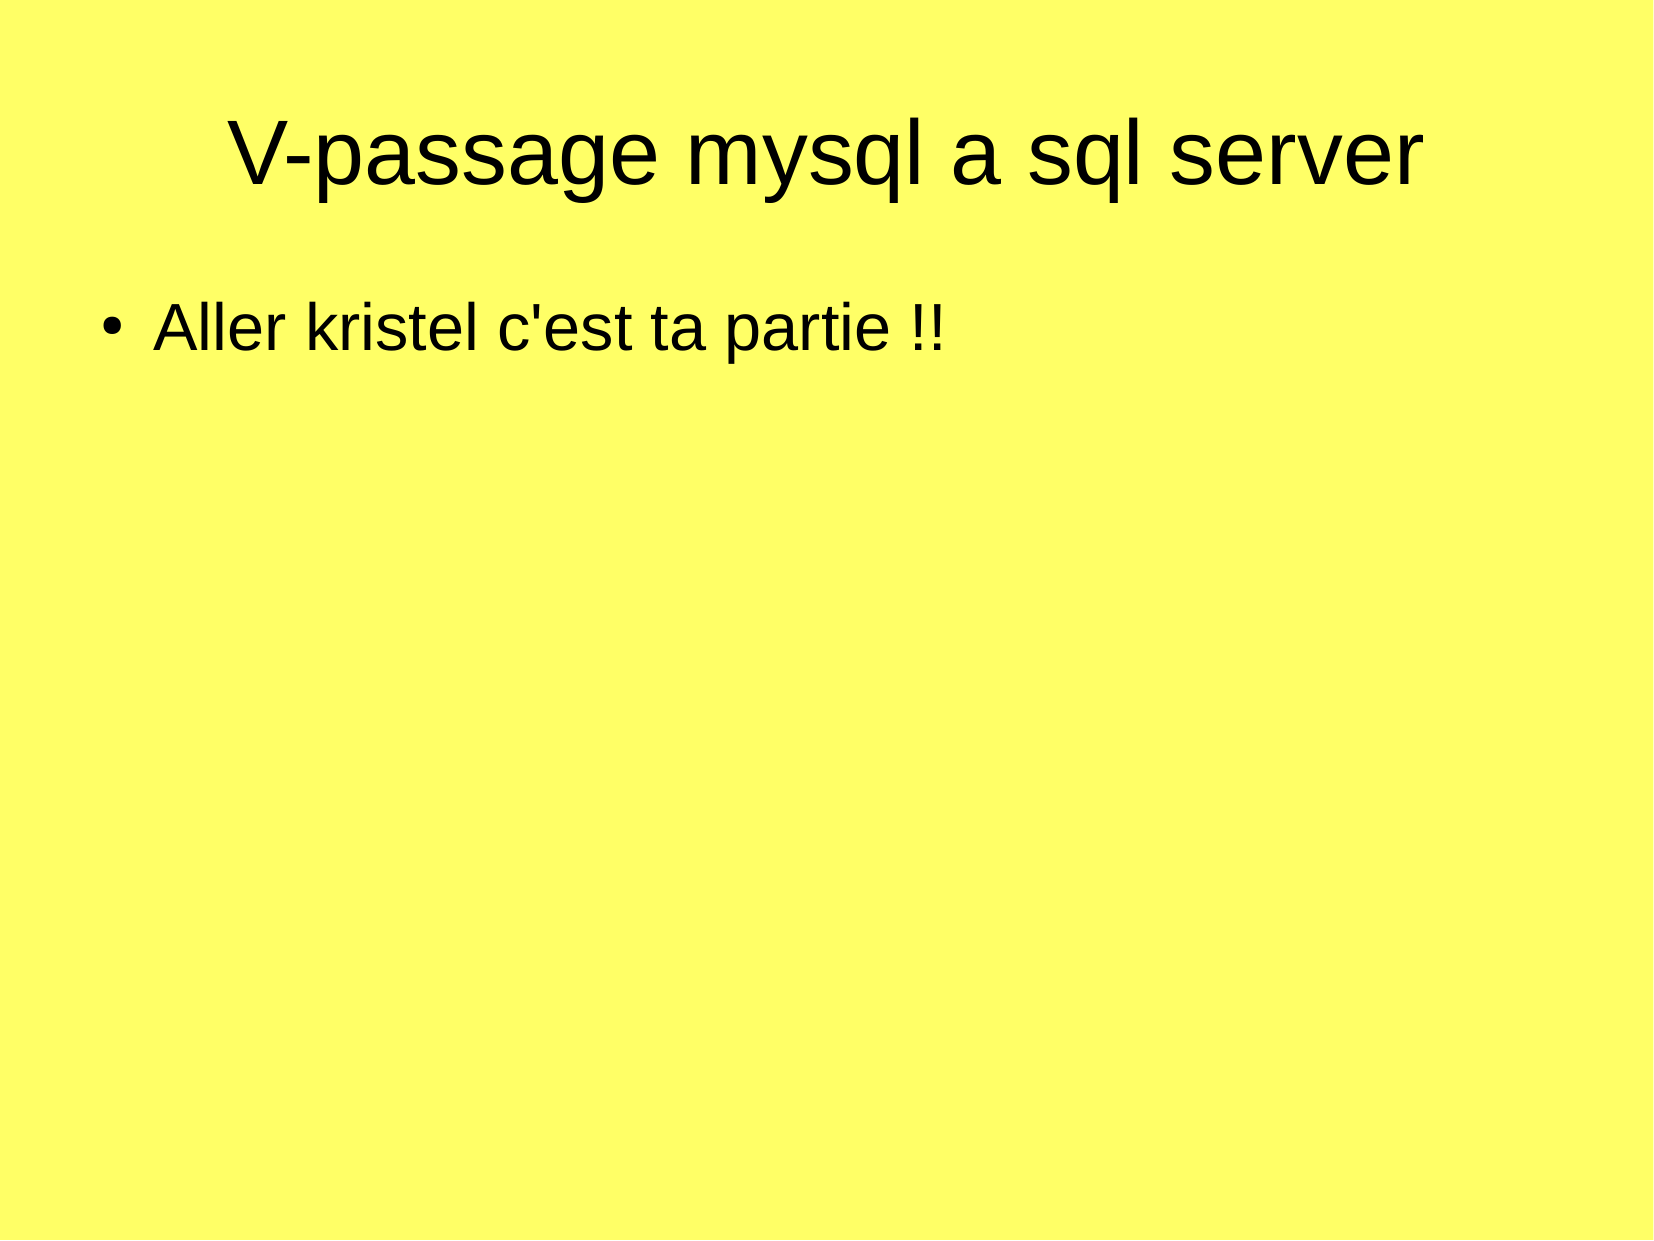

# V-passage mysql a sql server
Aller kristel c'est ta partie !!